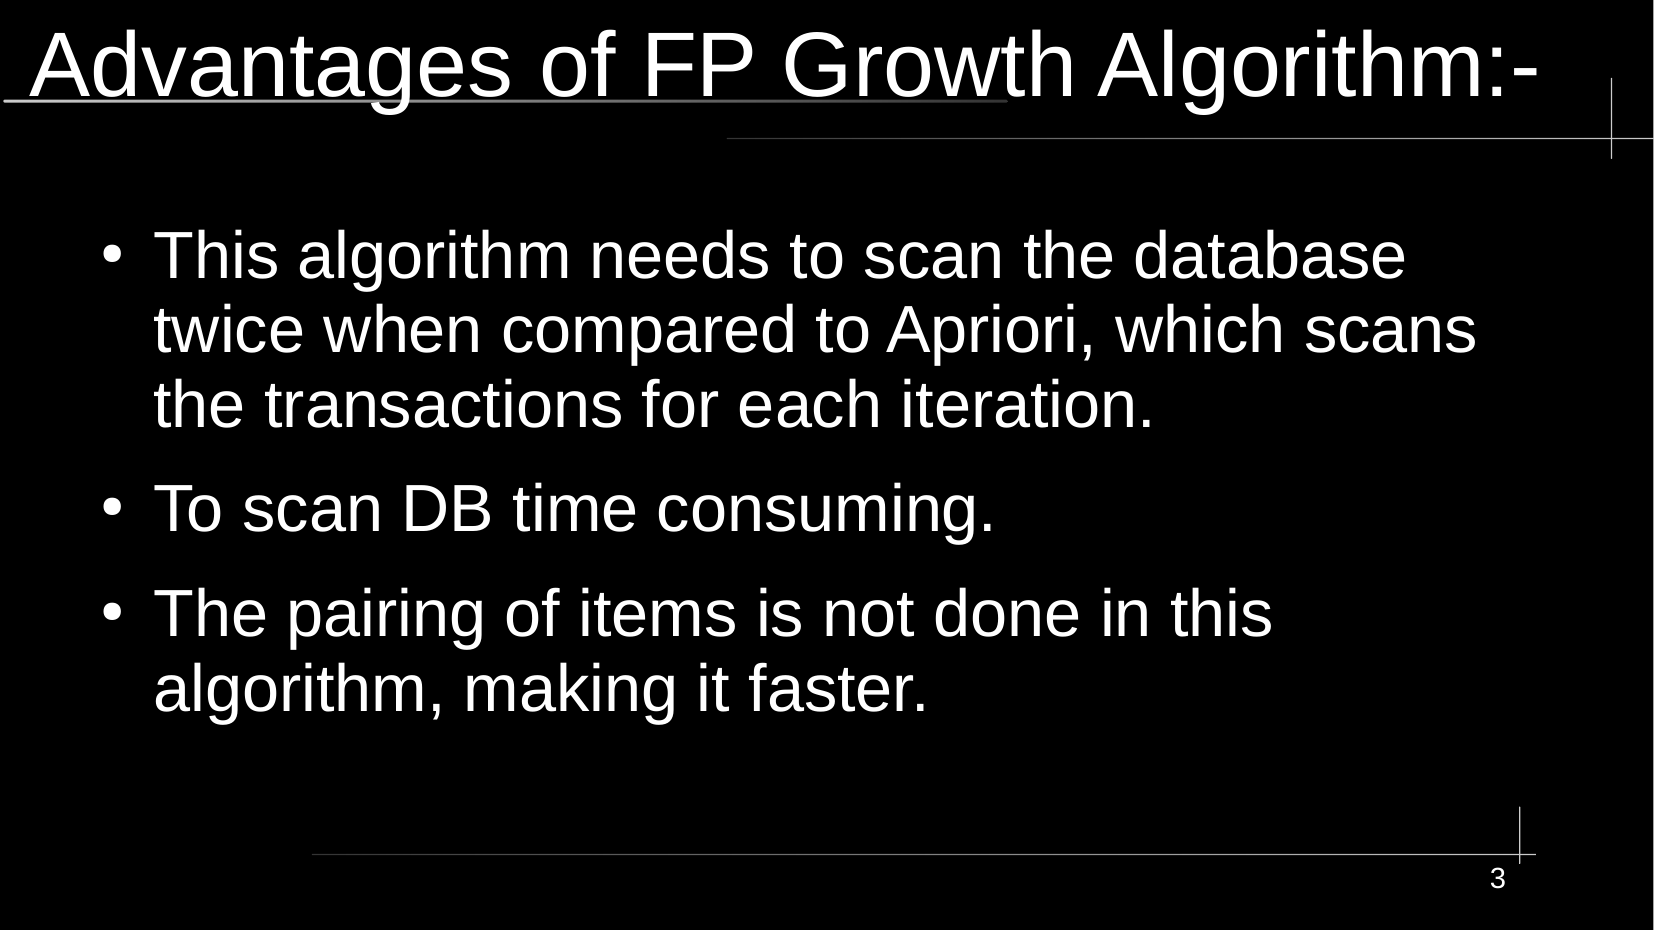

# Advantages of FP Growth Algorithm:-
This algorithm needs to scan the database twice when compared to Apriori, which scans the transactions for each iteration.
To scan DB time consuming.
The pairing of items is not done in this algorithm, making it faster.
3